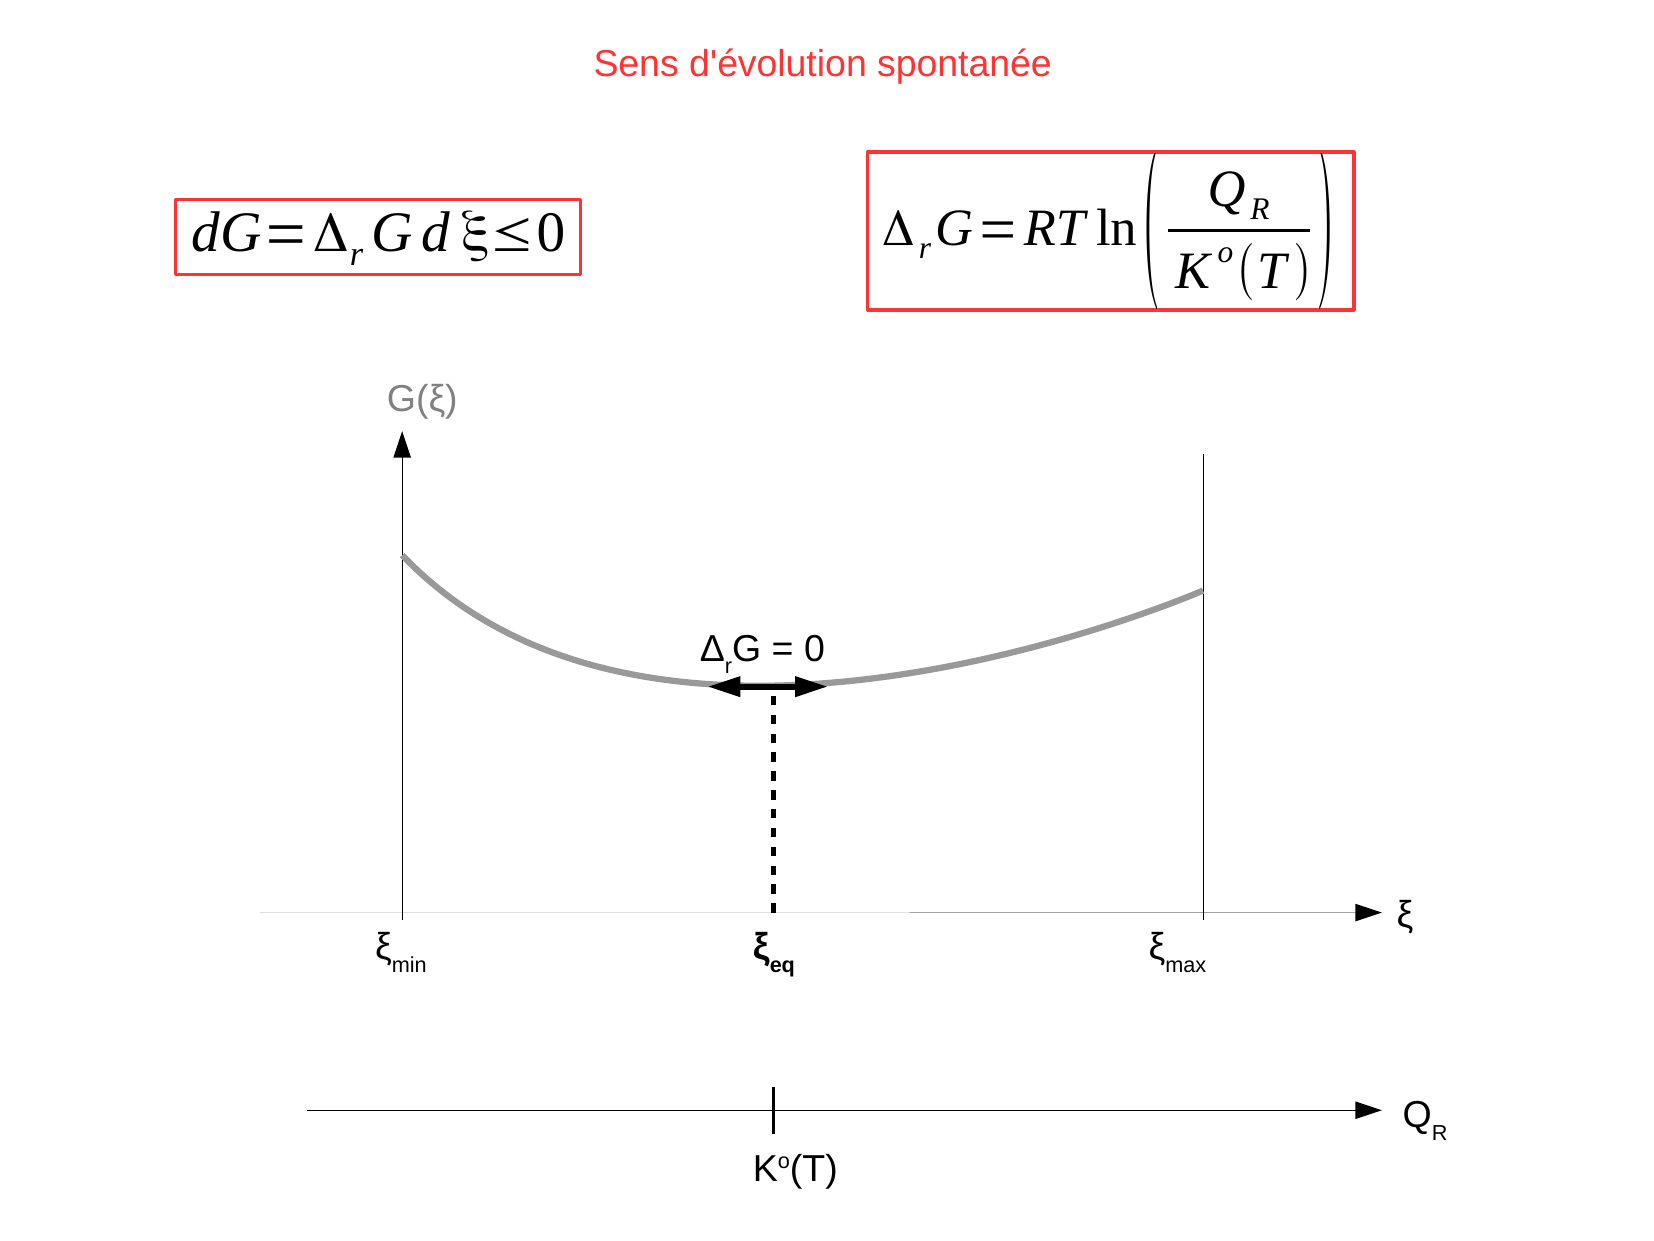

Sens d'évolution spontanée
G(ξ)
ΔrG = 0
ξ
ξmin
ξeq
ξmax
QR
Ko(T)